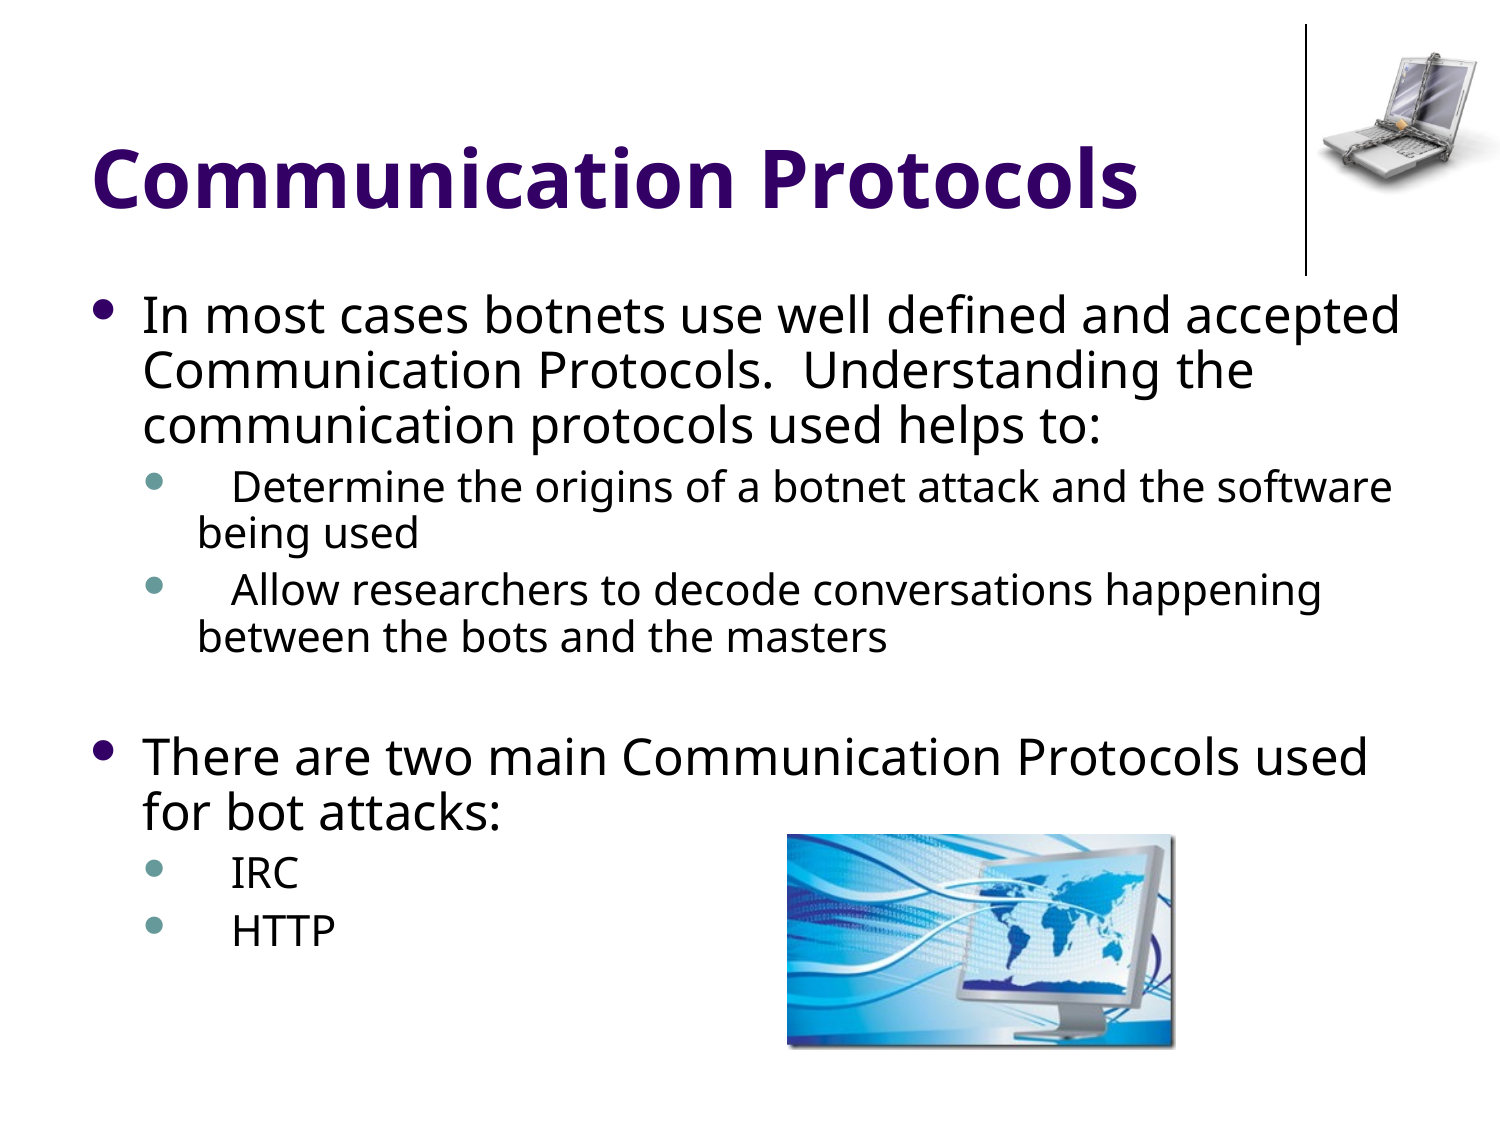

# Communication Protocols
In most cases botnets use well defined and accepted Communication Protocols. Understanding the communication protocols used helps to:
 	Determine the origins of a botnet attack and the software being used
 	Allow researchers to decode conversations happening between the bots and the masters
There are two main Communication Protocols used for bot attacks:
	IRC
 	HTTP